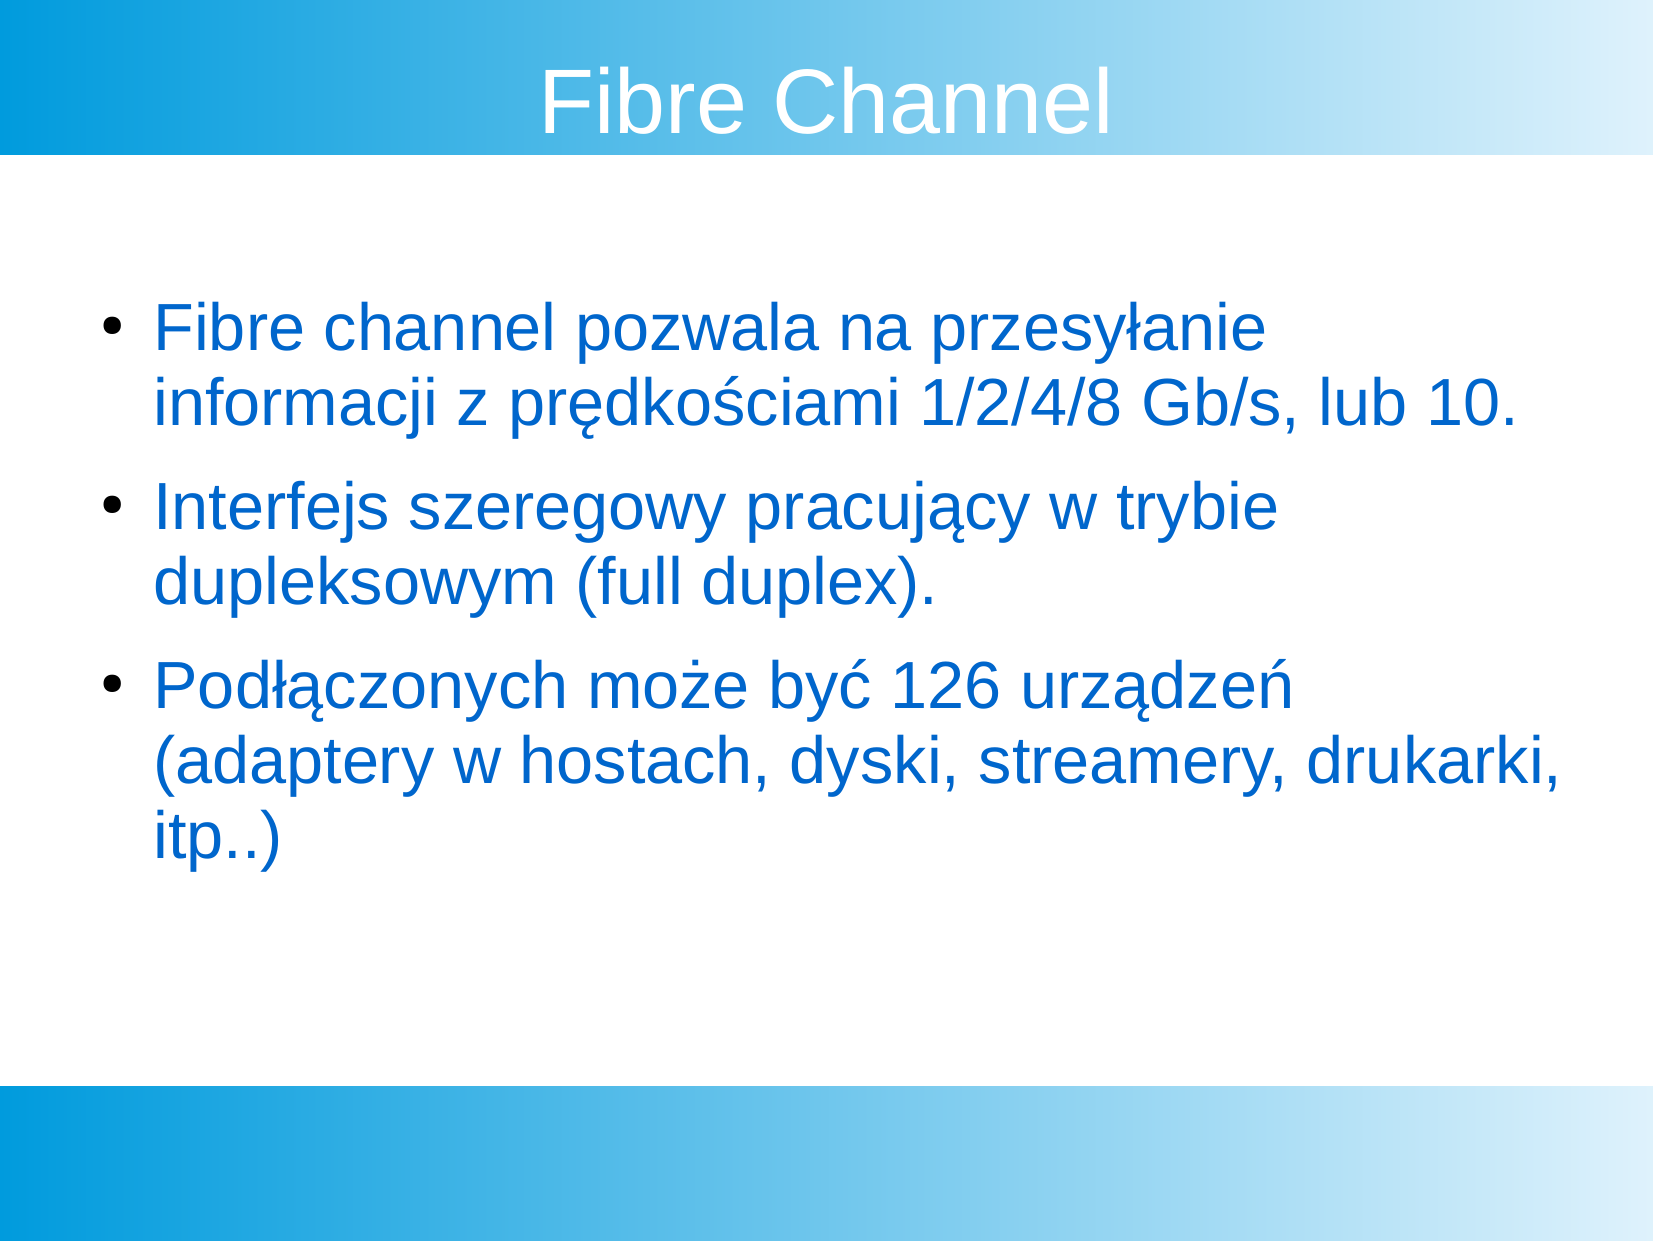

# Fibre Channel
Fibre channel pozwala na przesyłanie informacji z prędkościami 1/2/4/8 Gb/s, lub 10.
Interfejs szeregowy pracujący w trybie dupleksowym (full duplex).
Podłączonych może być 126 urządzeń (adaptery w hostach, dyski, streamery, drukarki, itp..)